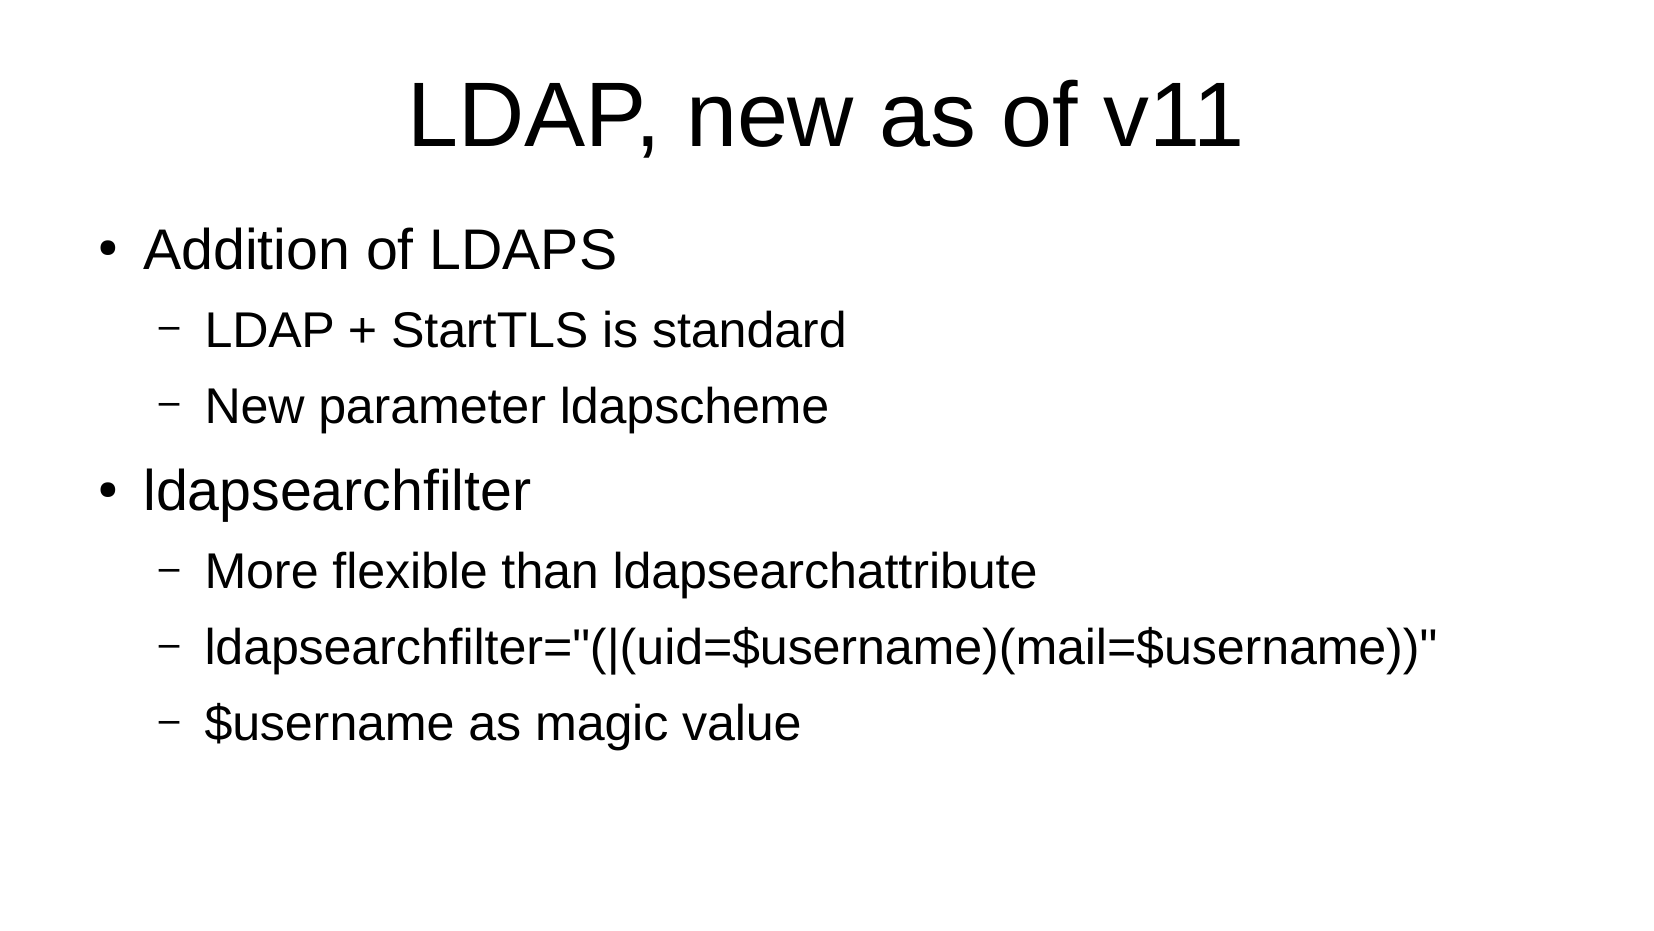

# LDAP, new as of v11
Addition of LDAPS
LDAP + StartTLS is standard
New parameter ldapscheme
ldapsearchfilter
More flexible than ldapsearchattribute
ldapsearchfilter="(|(uid=$username)(mail=$username))"
$username as magic value